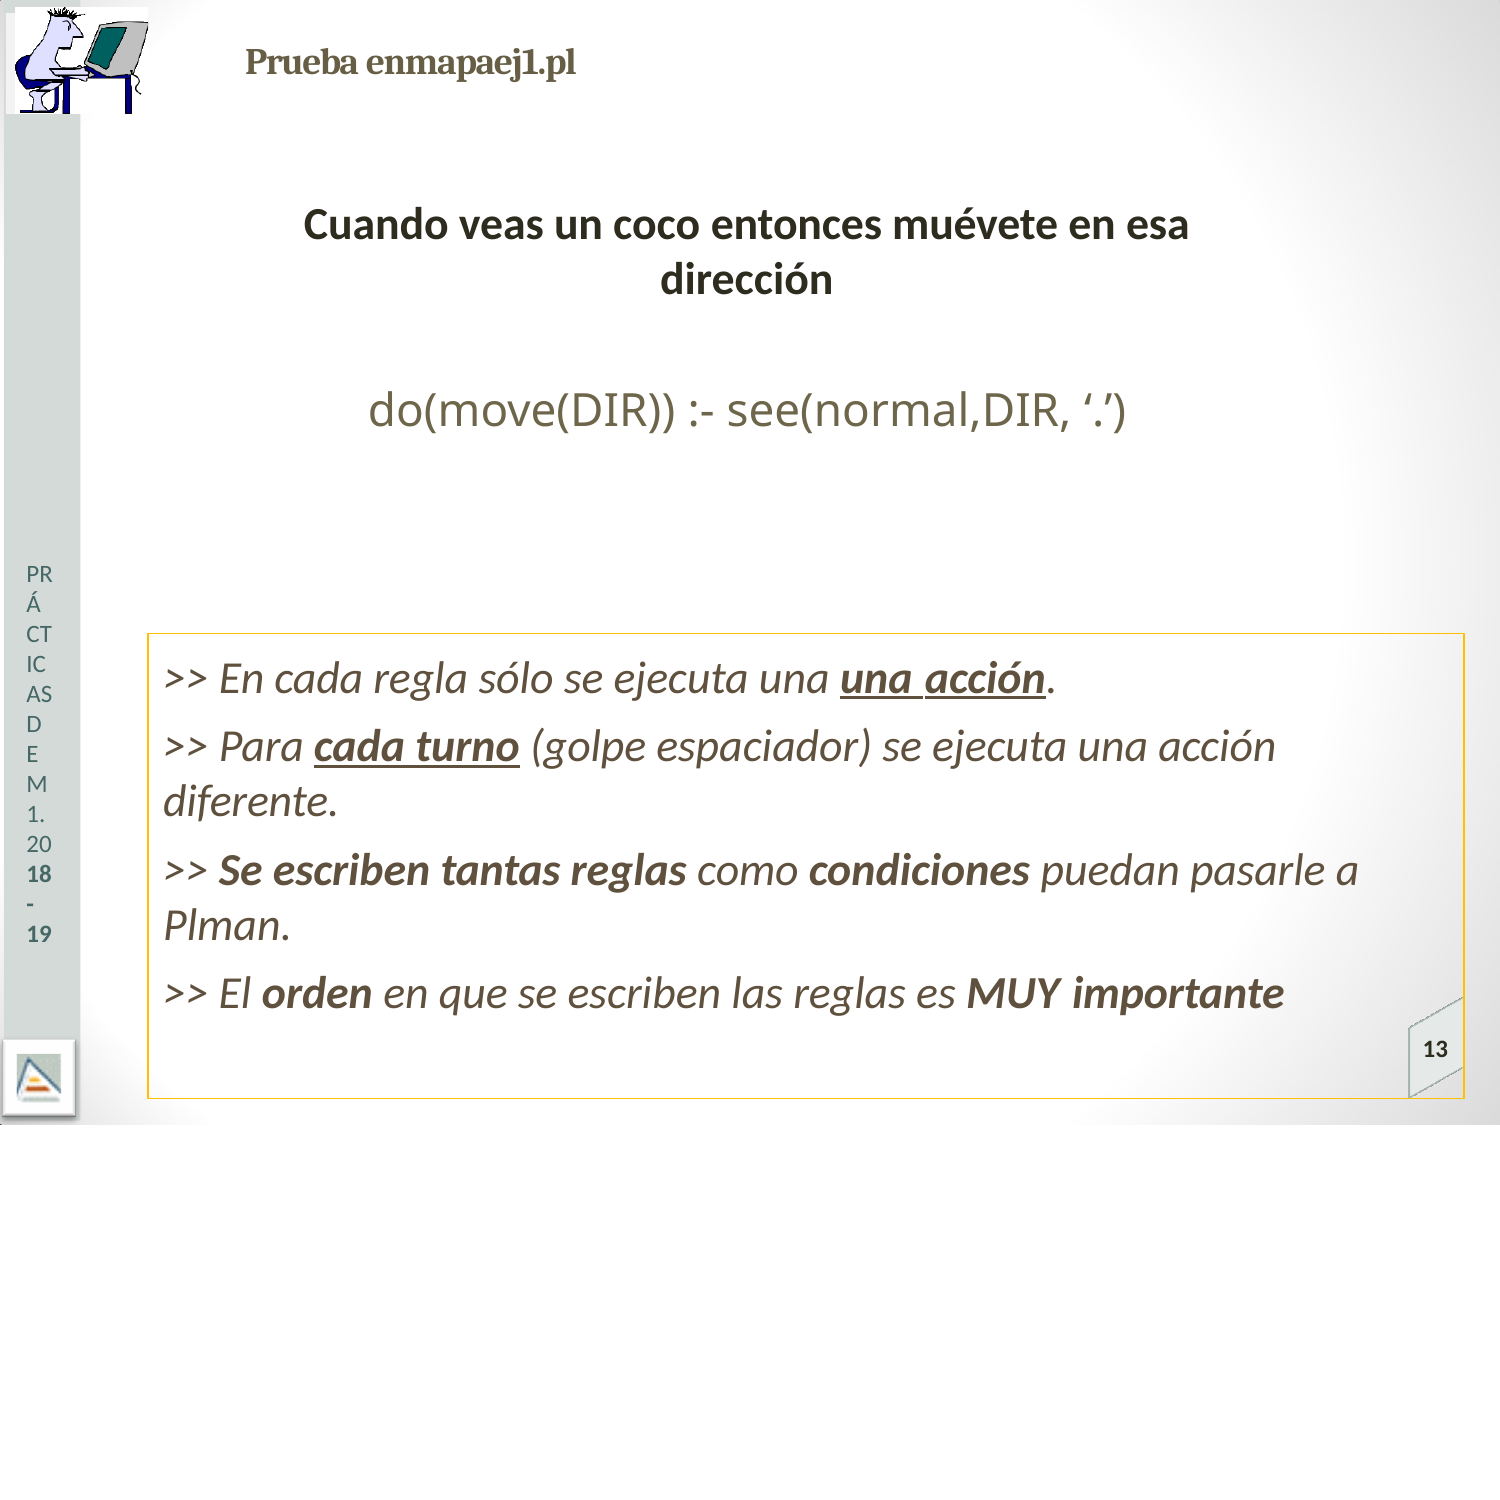

Prueba enmapaej1.pl
Cuando veas un coco entonces muévete en esa dirección
do(move(DIR)) :- see(normal,DIR, ‘.’)
PRÁCTICAS DE M1. 2018-19
>> En cada regla sólo se ejecuta una una acción.
>> Para cada turno (golpe espaciador) se ejecuta una acción diferente.
>> Se escriben tantas reglas como condiciones puedan pasarle a Plman.
>> El orden en que se escriben las reglas es MUY importante